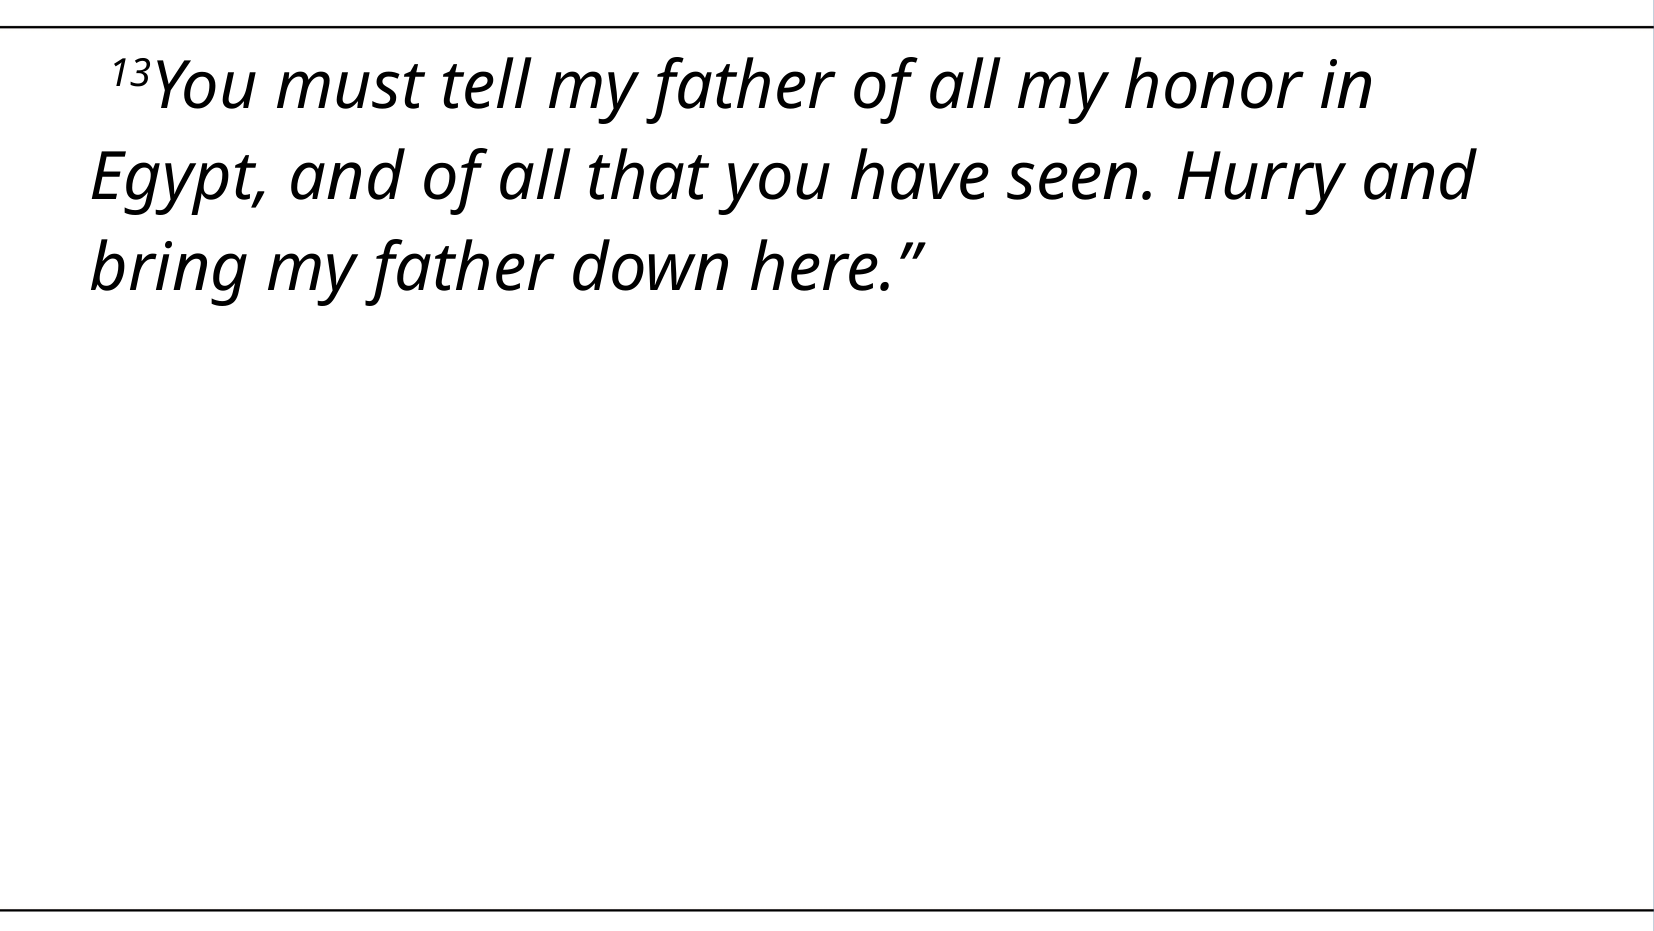

13You must tell my father of all my honor in Egypt, and of all that you have seen. Hurry and bring my father down here.”